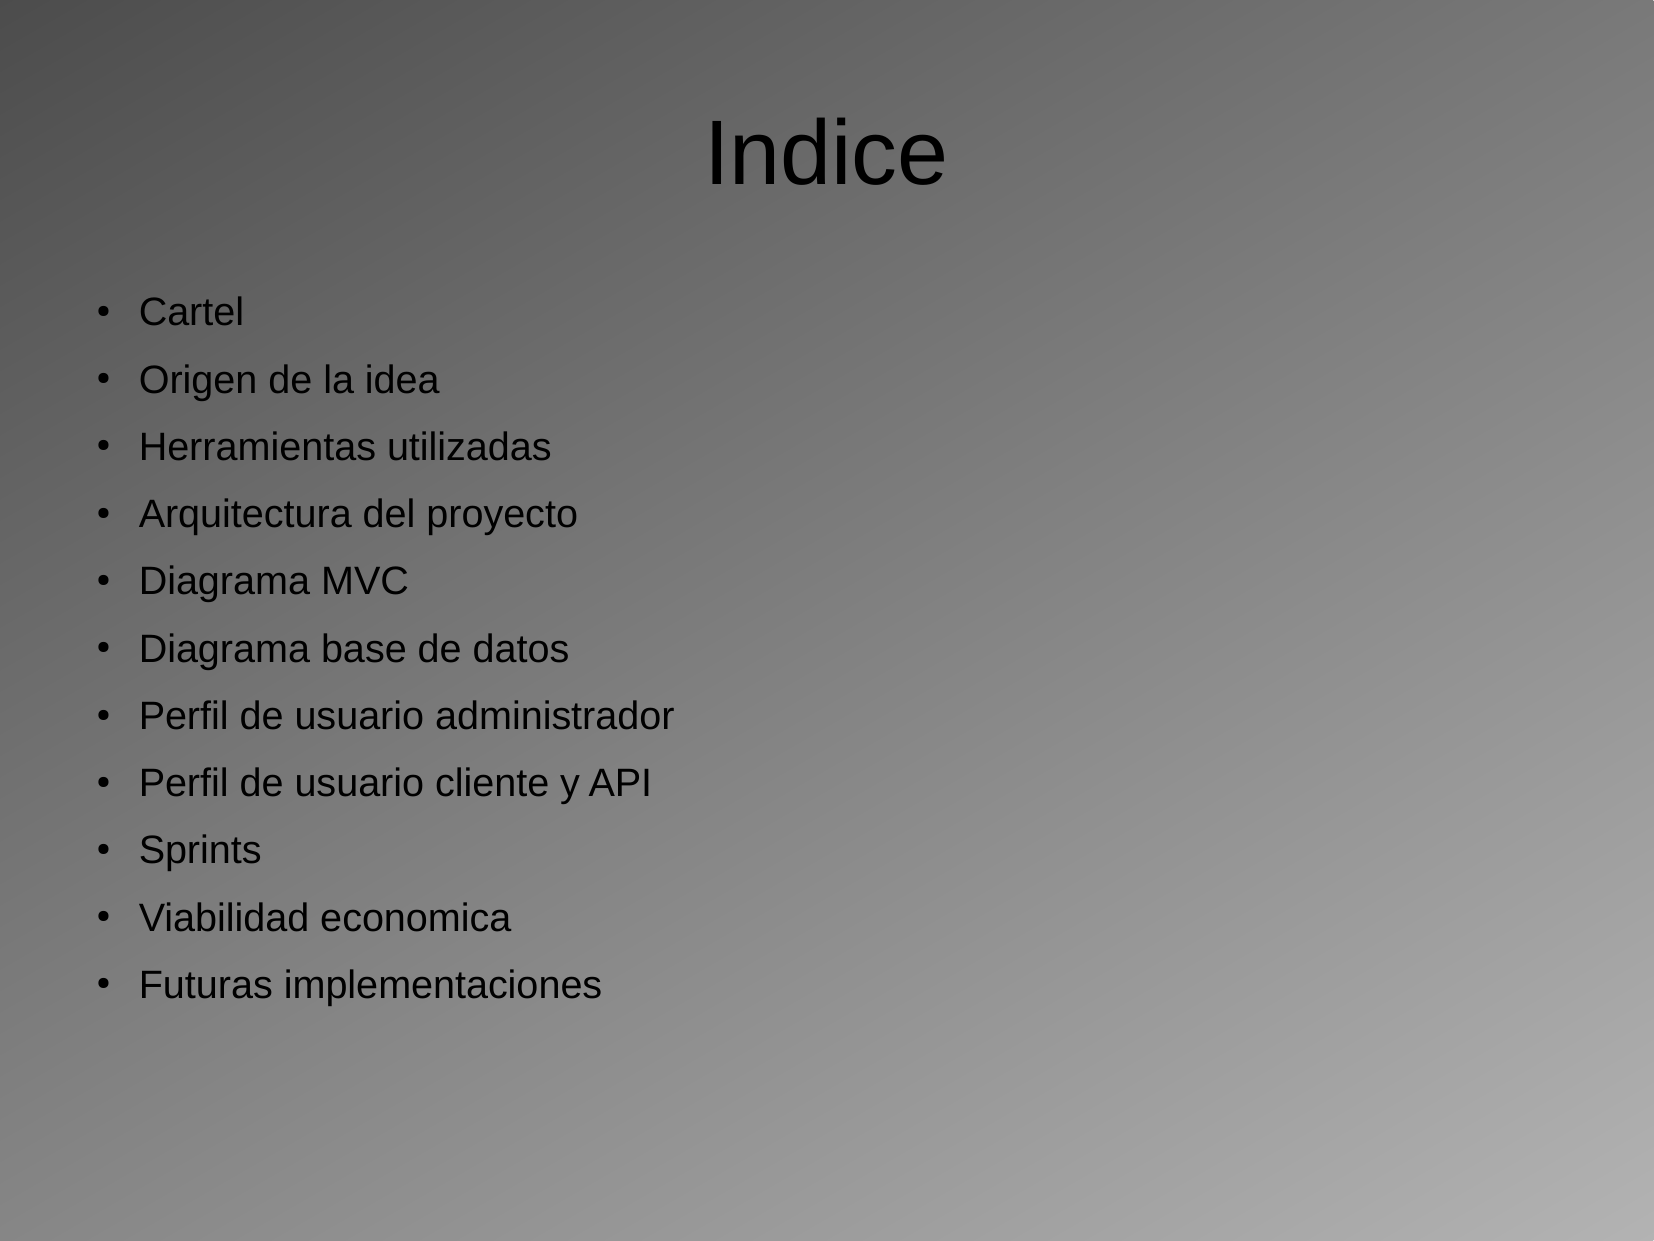

# Indice
Cartel
Origen de la idea
Herramientas utilizadas
Arquitectura del proyecto
Diagrama MVC
Diagrama base de datos
Perfil de usuario administrador
Perfil de usuario cliente y API
Sprints
Viabilidad economica
Futuras implementaciones